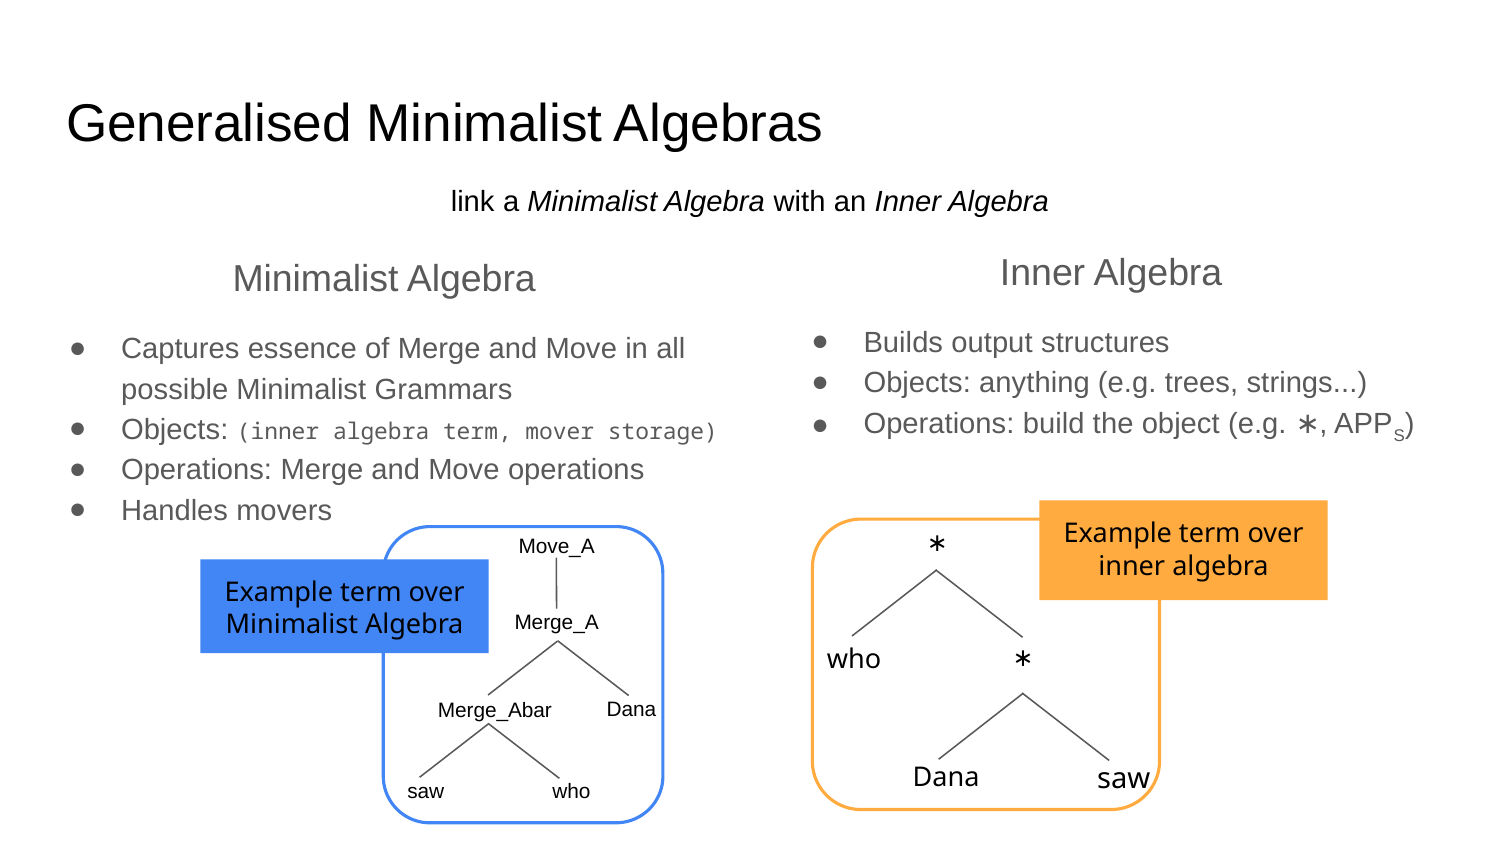

Generalised Minimalist Algebras
link a Minimalist Algebra with an Inner Algebra
Inner Algebra
Builds output structures
Objects: anything (e.g. trees, strings...)
Operations: build the object (e.g. ∗, APPS)
# Minimalist Algebra
Captures essence of Merge and Move in all possible Minimalist Grammars
Objects: (inner algebra term, mover storage)
Operations: Merge and Move operations
Handles movers
Example term over inner algebra
∗
who
∗
Dana
saw
Move_A
Merge_A
Dana
Merge_Abar
saw
who
Example term over Minimalist Algebra